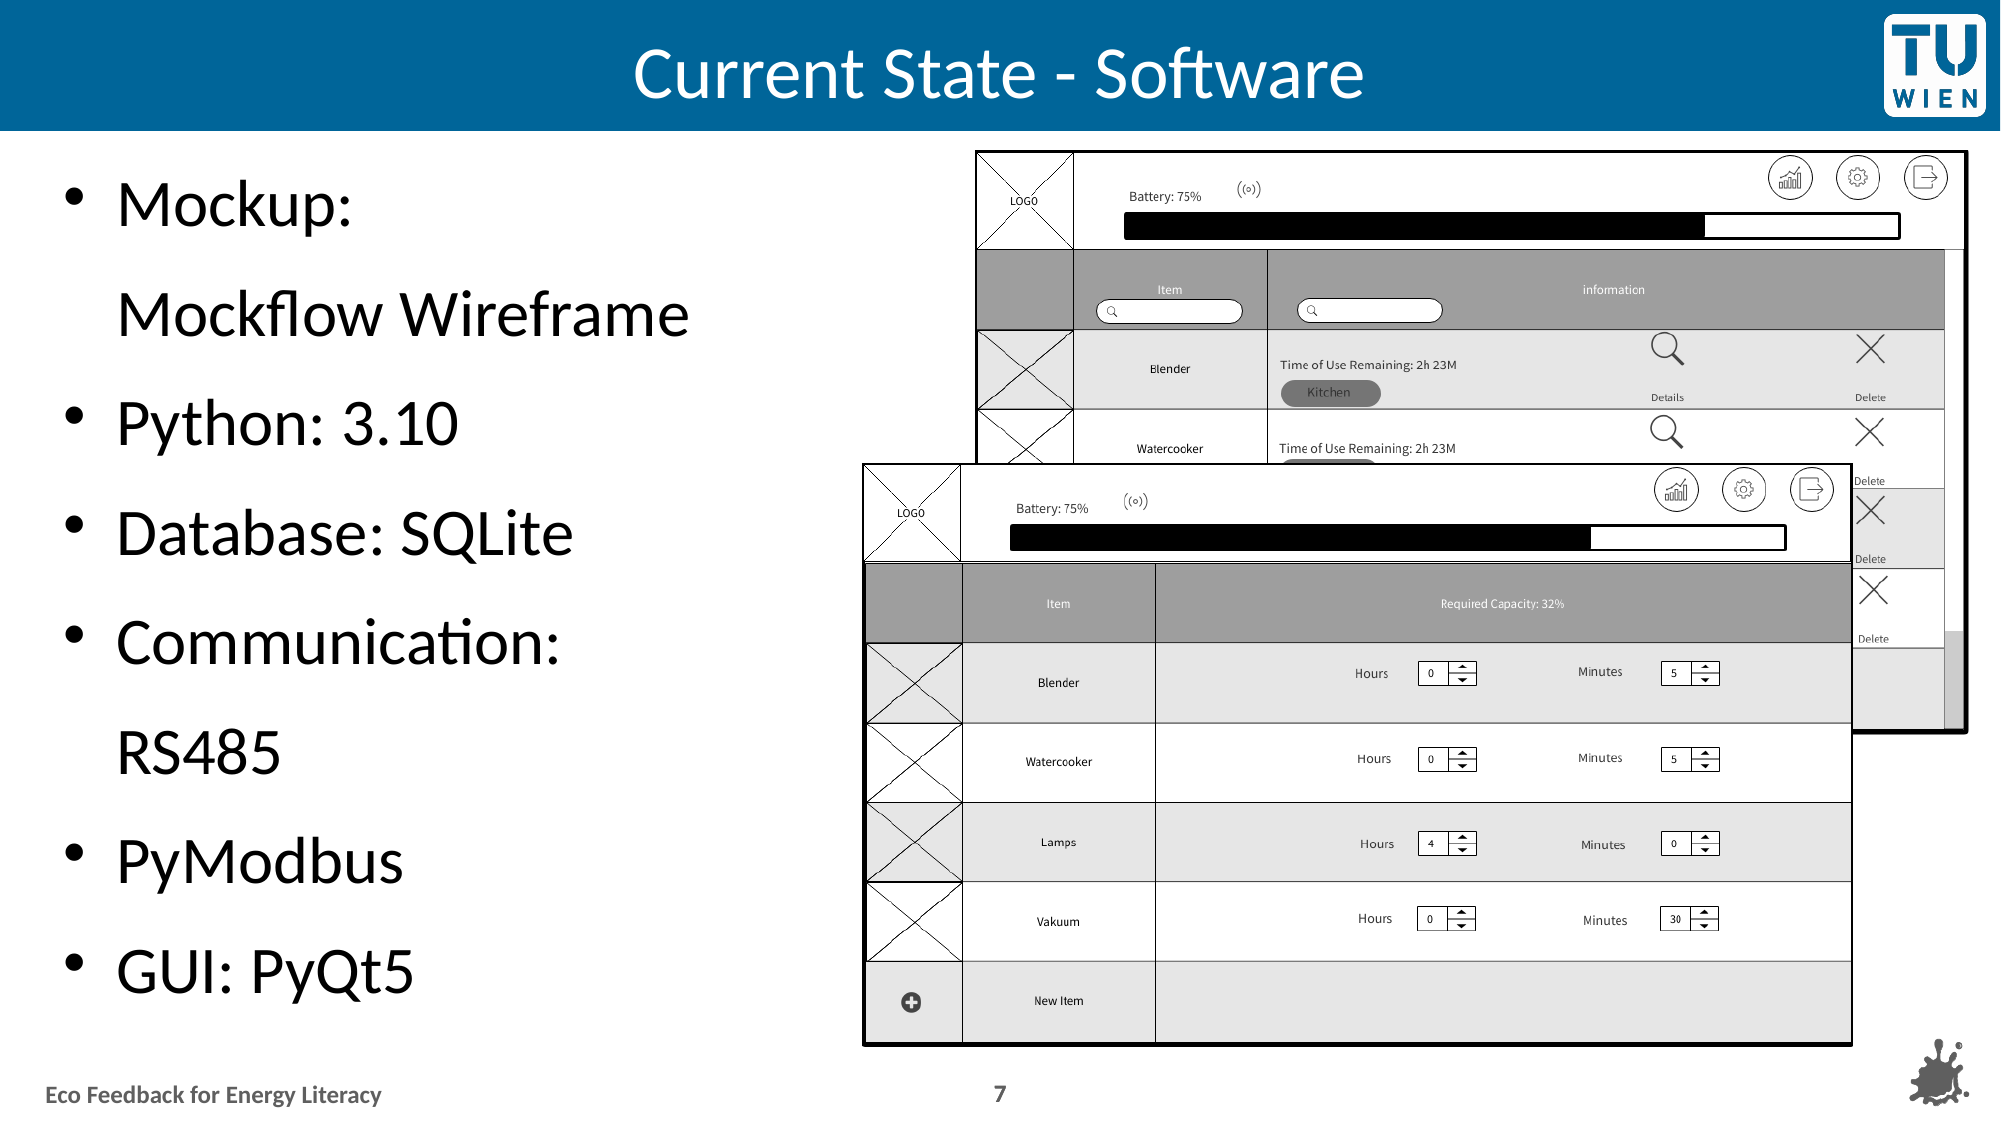

# Current State - Software
Mockup:
Mockflow Wireframe
Python: 3.10
Database: SQLite
Communication:
RS485
PyModbus
GUI: PyQt5
7
Eco Feedback for Energy Literacy